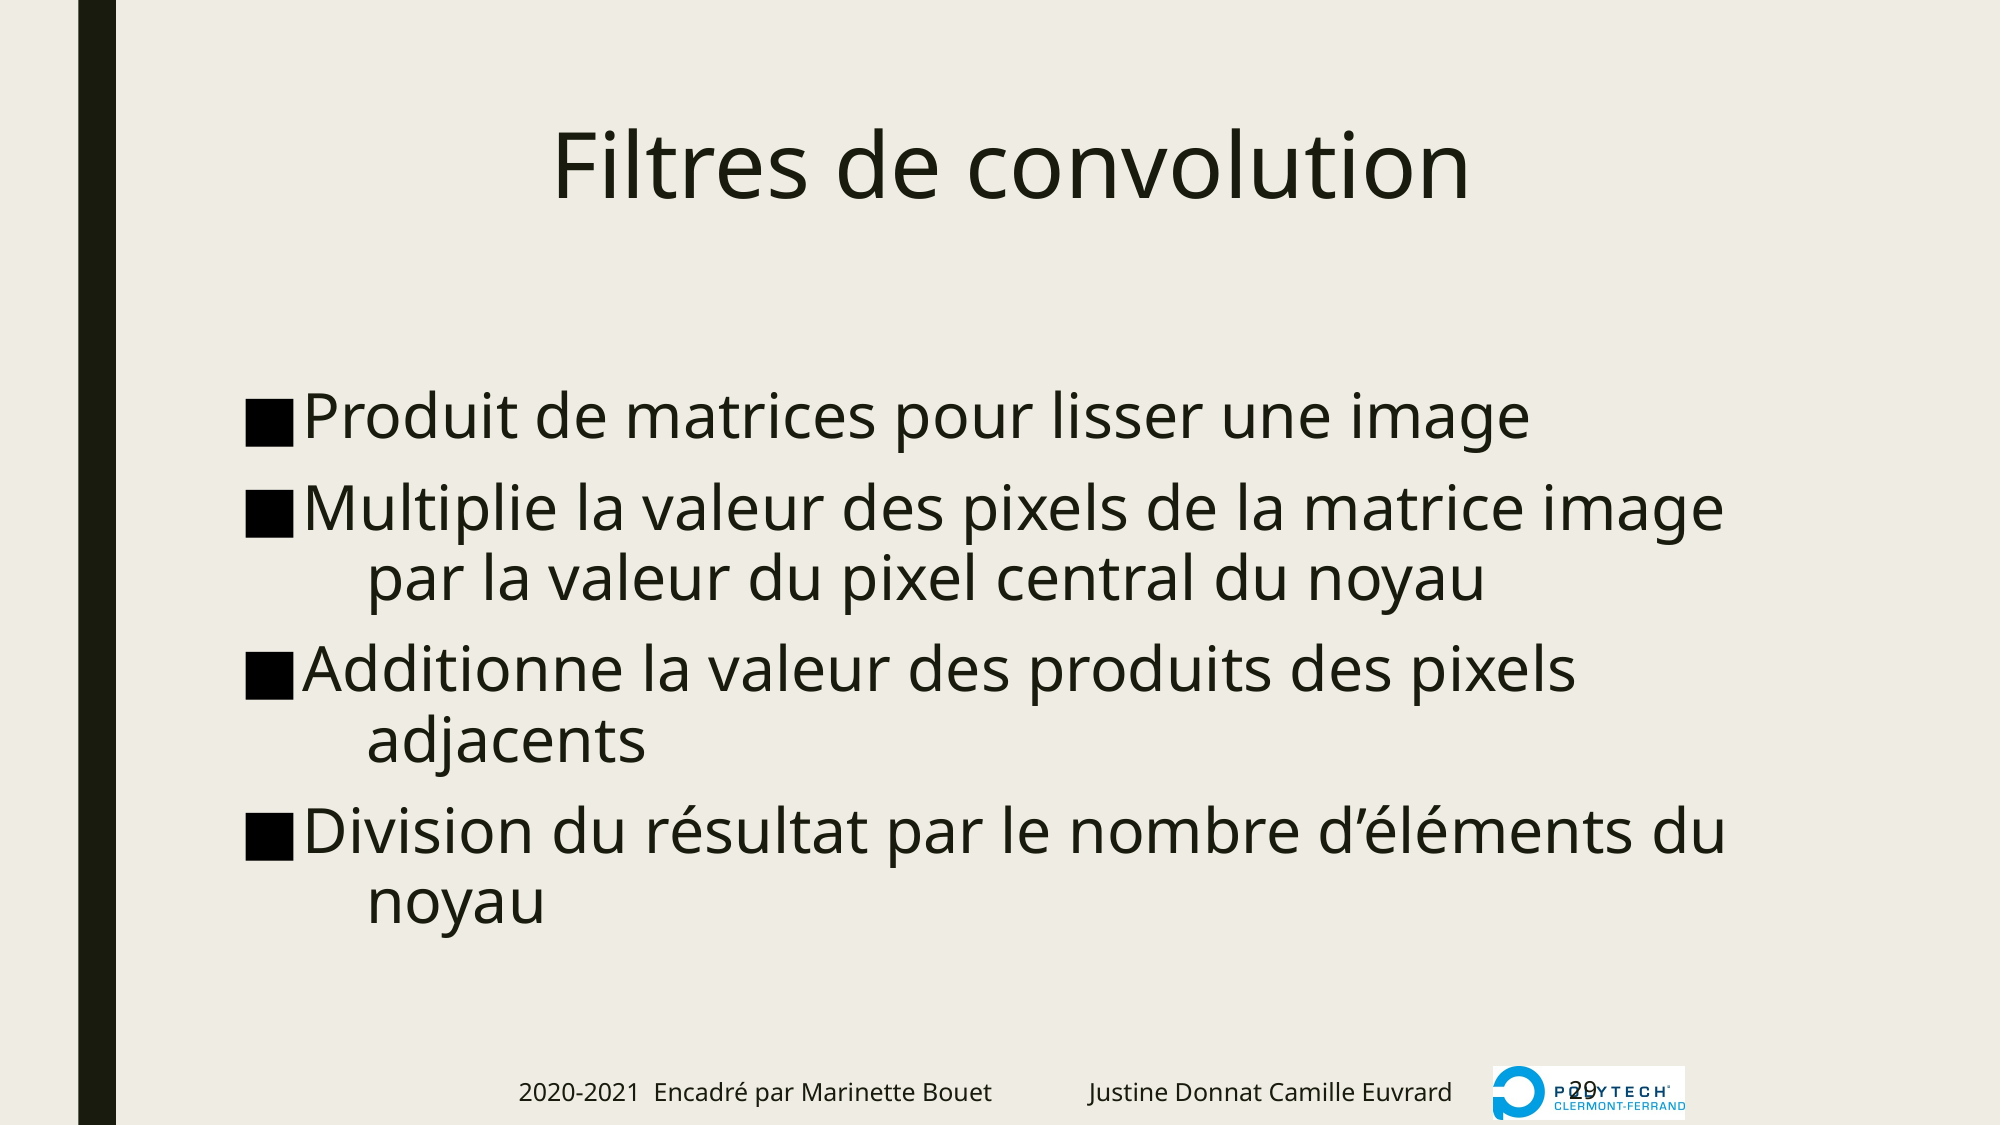

# Filtres de convolution
Produit de matrices pour lisser une image
Multiplie la valeur des pixels de la matrice image par la valeur du pixel central du noyau
Additionne la valeur des produits des pixels adjacents
Division du résultat par le nombre d’éléments du noyau
2020-2021 Encadré par Marinette Bouet Justine Donnat Camille Euvrard